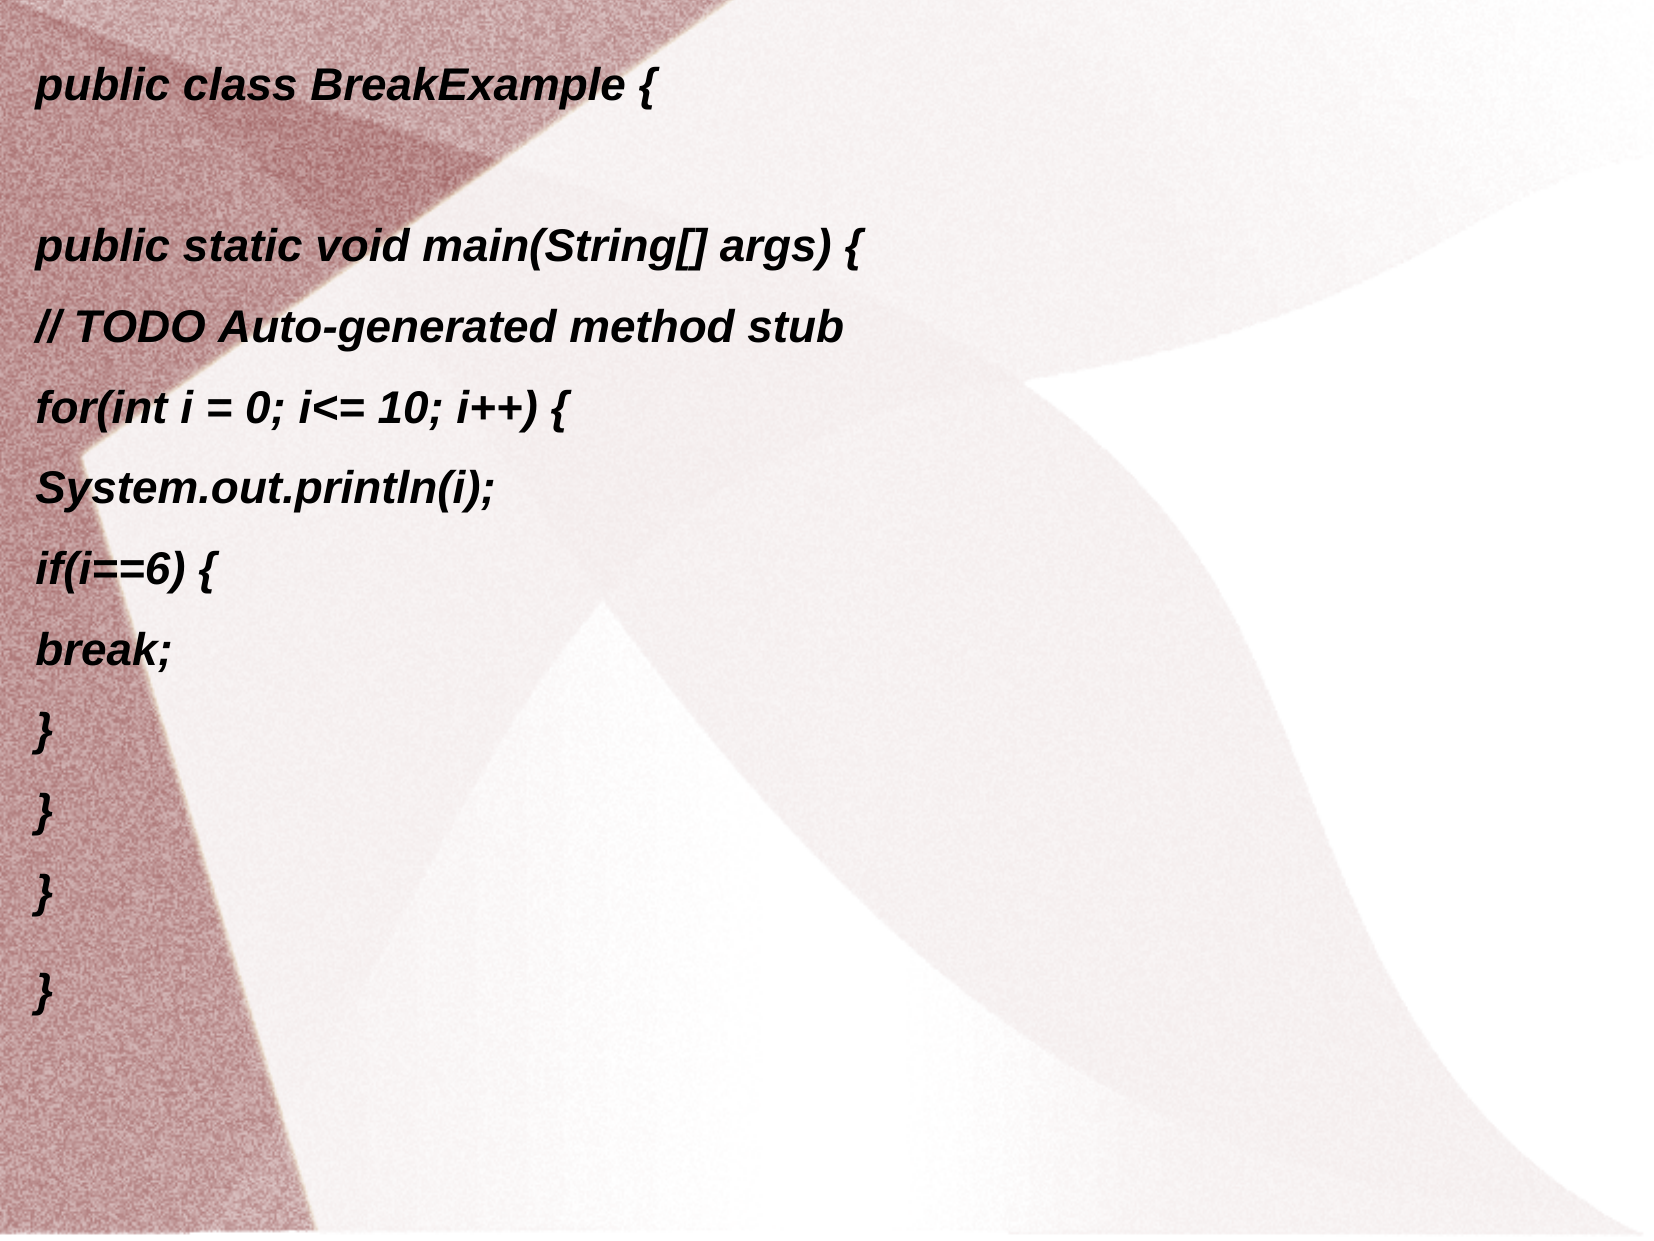

# public class BreakExample {
public static void main(String[] args) {
// TODO Auto-generated method stub
for(int i = 0; i<= 10; i++) {
System.out.println(i);
if(i==6) {
break;
}
}
}
}